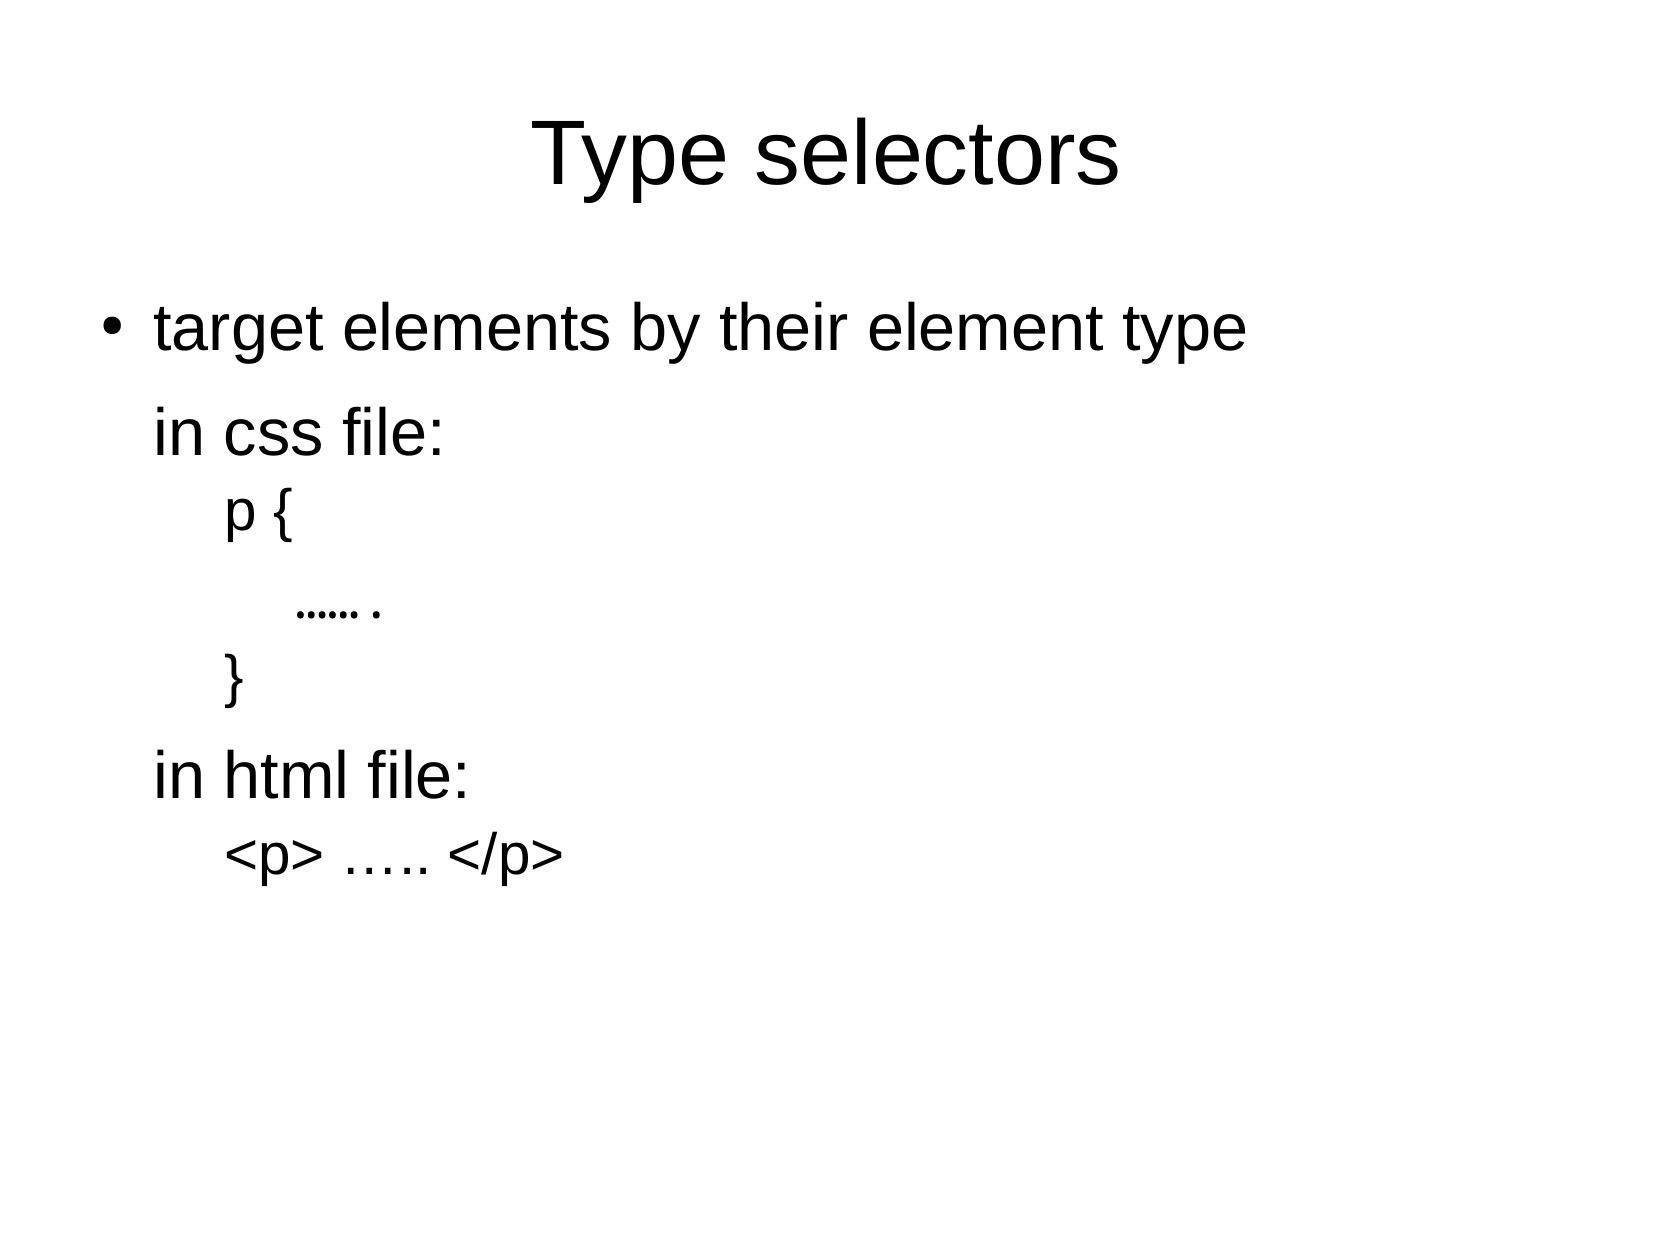

# Type selectors
target elements by their element type
in css file:
p {
…….
}
in html file:
<p> ….. </p>